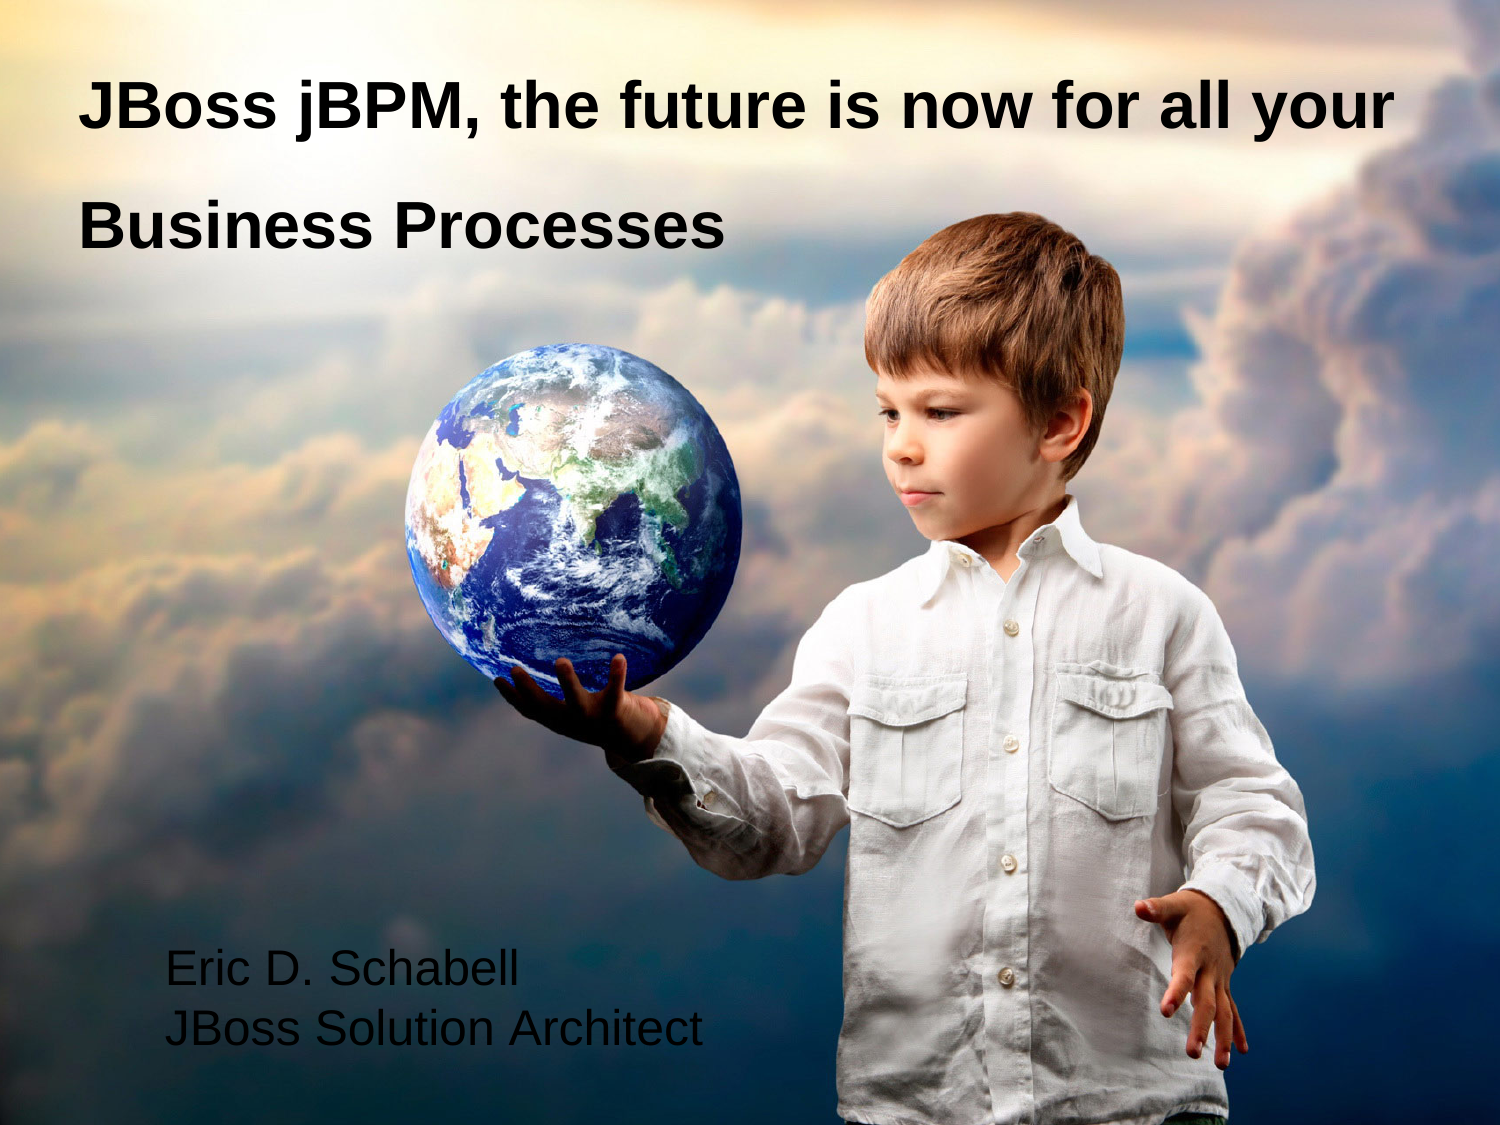

JBoss jBPM, the future is now for all your Business Processes
Eric D. Schabell
JBoss Solution Architect